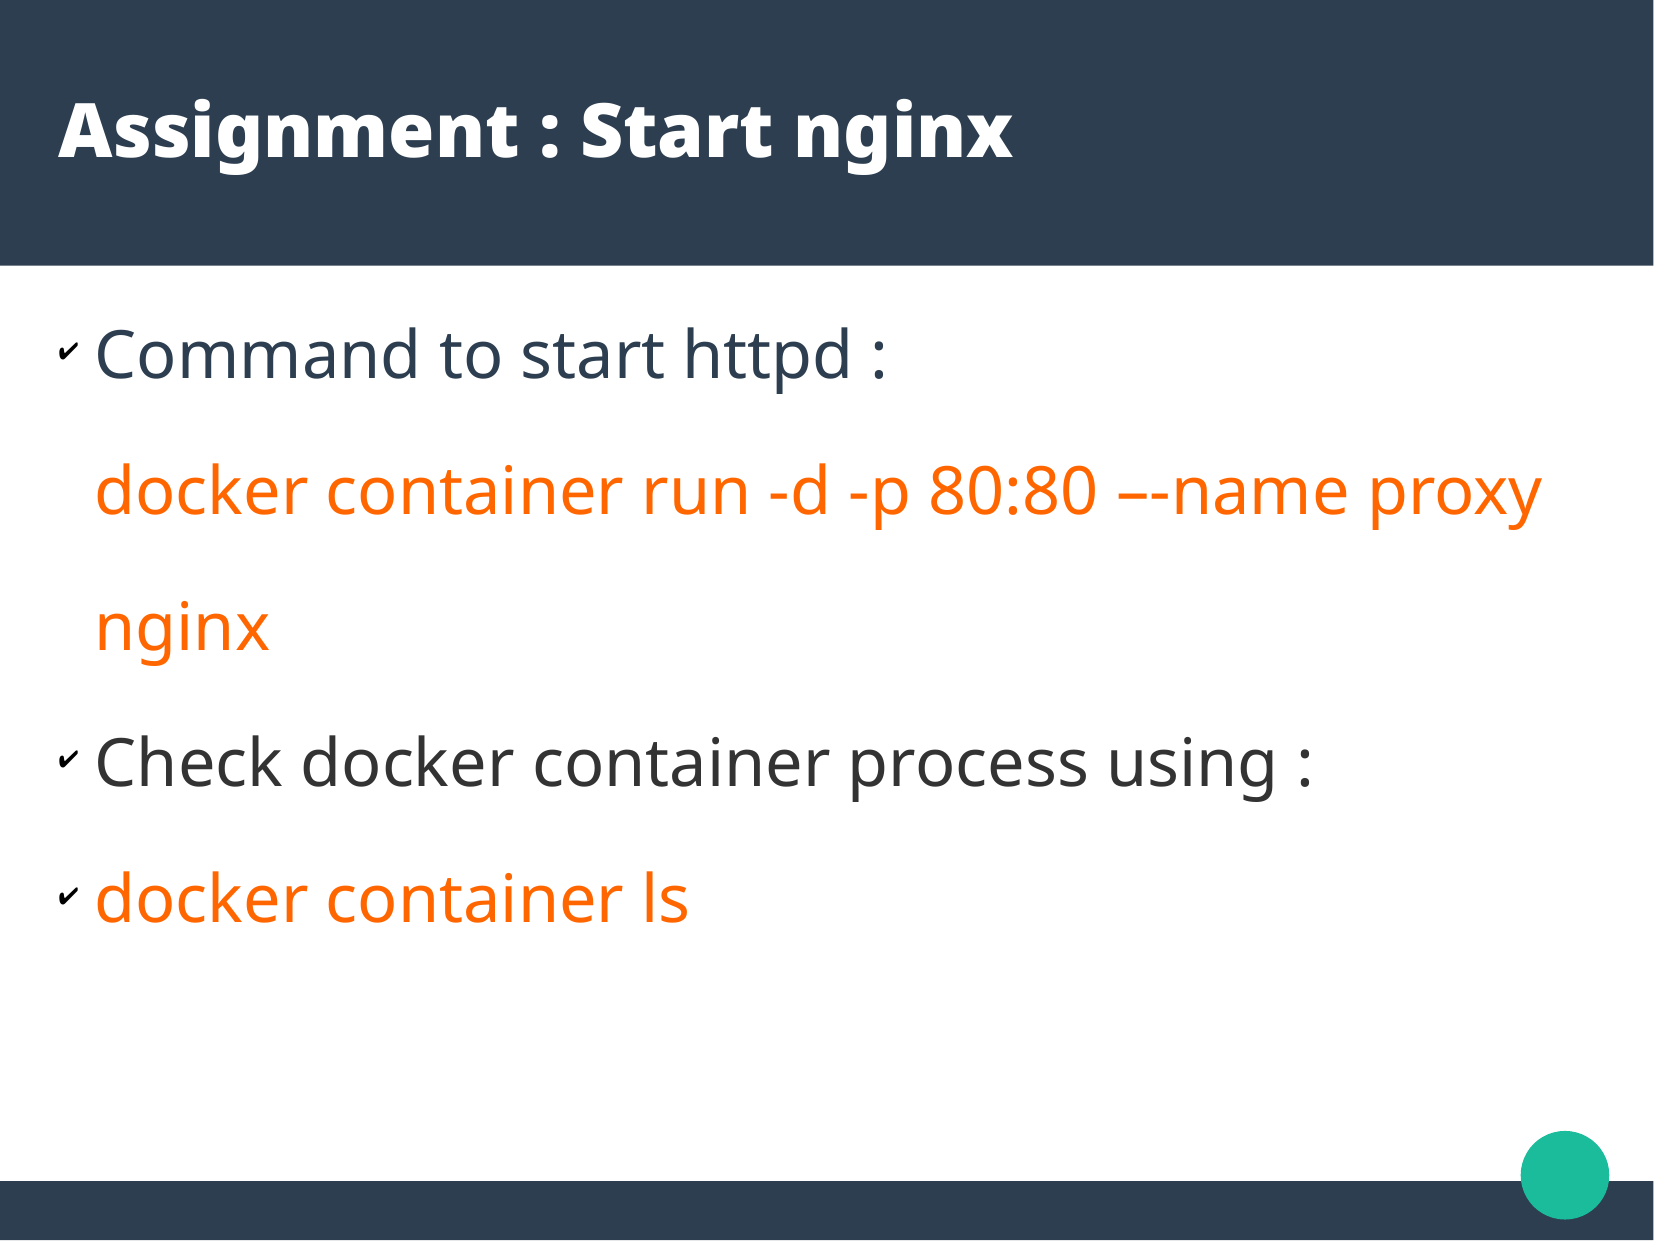

# Assignment : Start nginx
Command to start httpd :
docker container run -d -p 80:80 –-name proxy nginx
Check docker container process using :
docker container ls